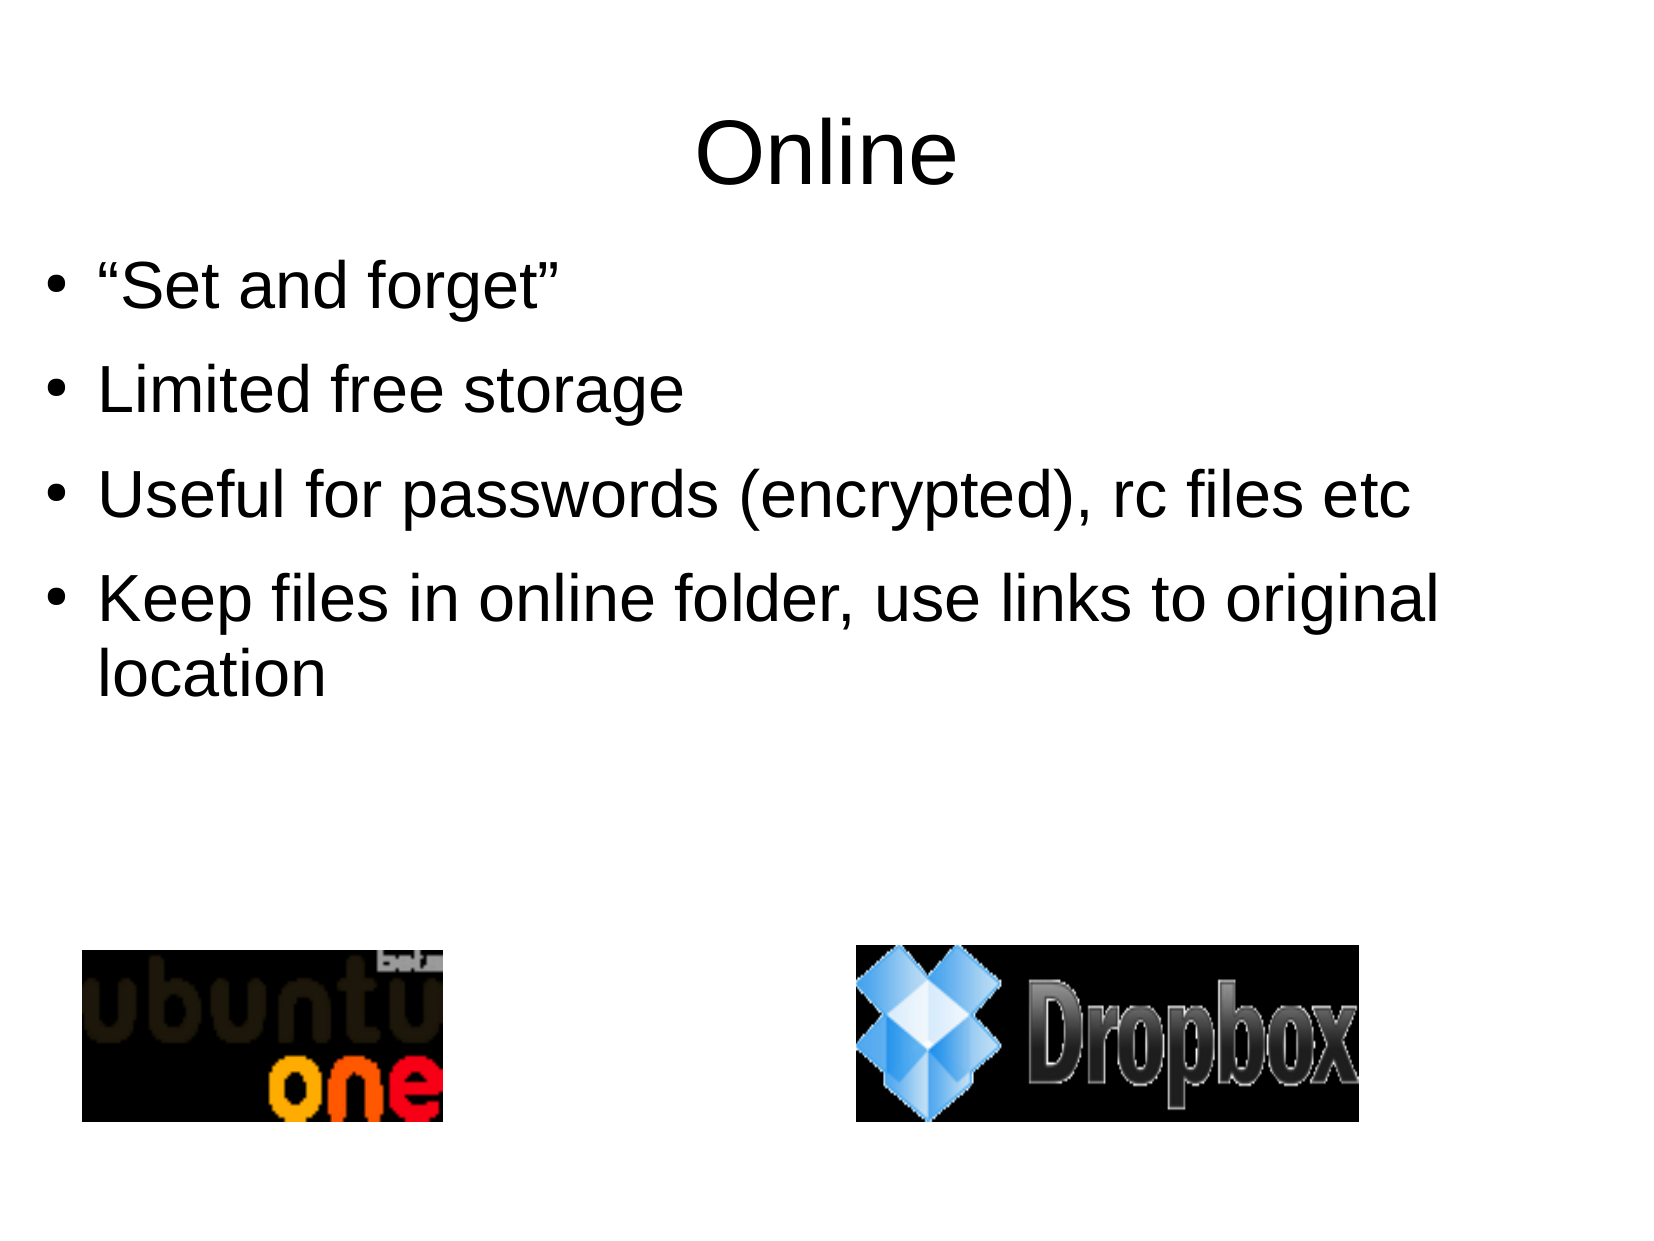

# Online
“Set and forget”
Limited free storage
Useful for passwords (encrypted), rc files etc
Keep files in online folder, use links to original location